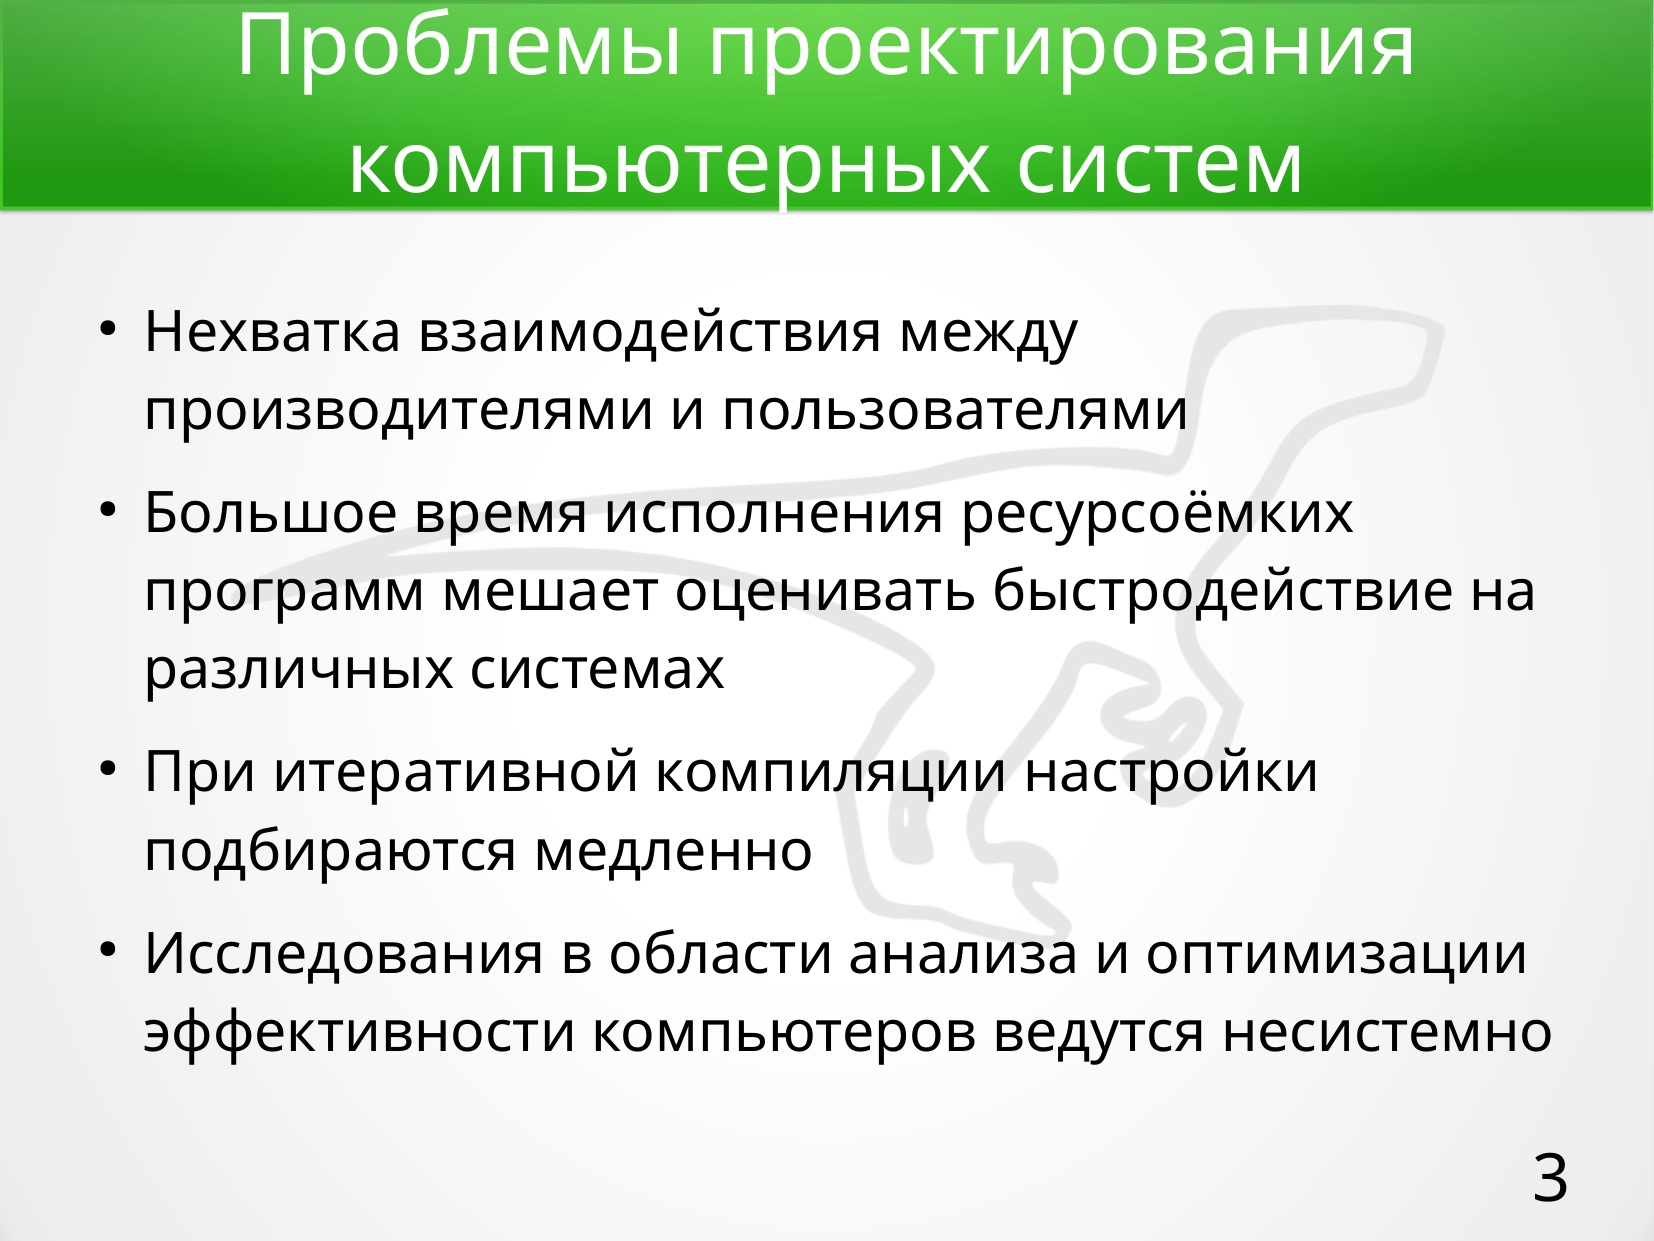

# Проблемы проектирования компьютерных систем
Нехватка взаимодействия между производителями и пользователями
Большое время исполнения ресурсоёмких программ мешает оценивать быстродействие на различных системах
При итеративной компиляции настройки подбираются медленно
Исследования в области анализа и оптимизации эффективности компьютеров ведутся несистемно
3